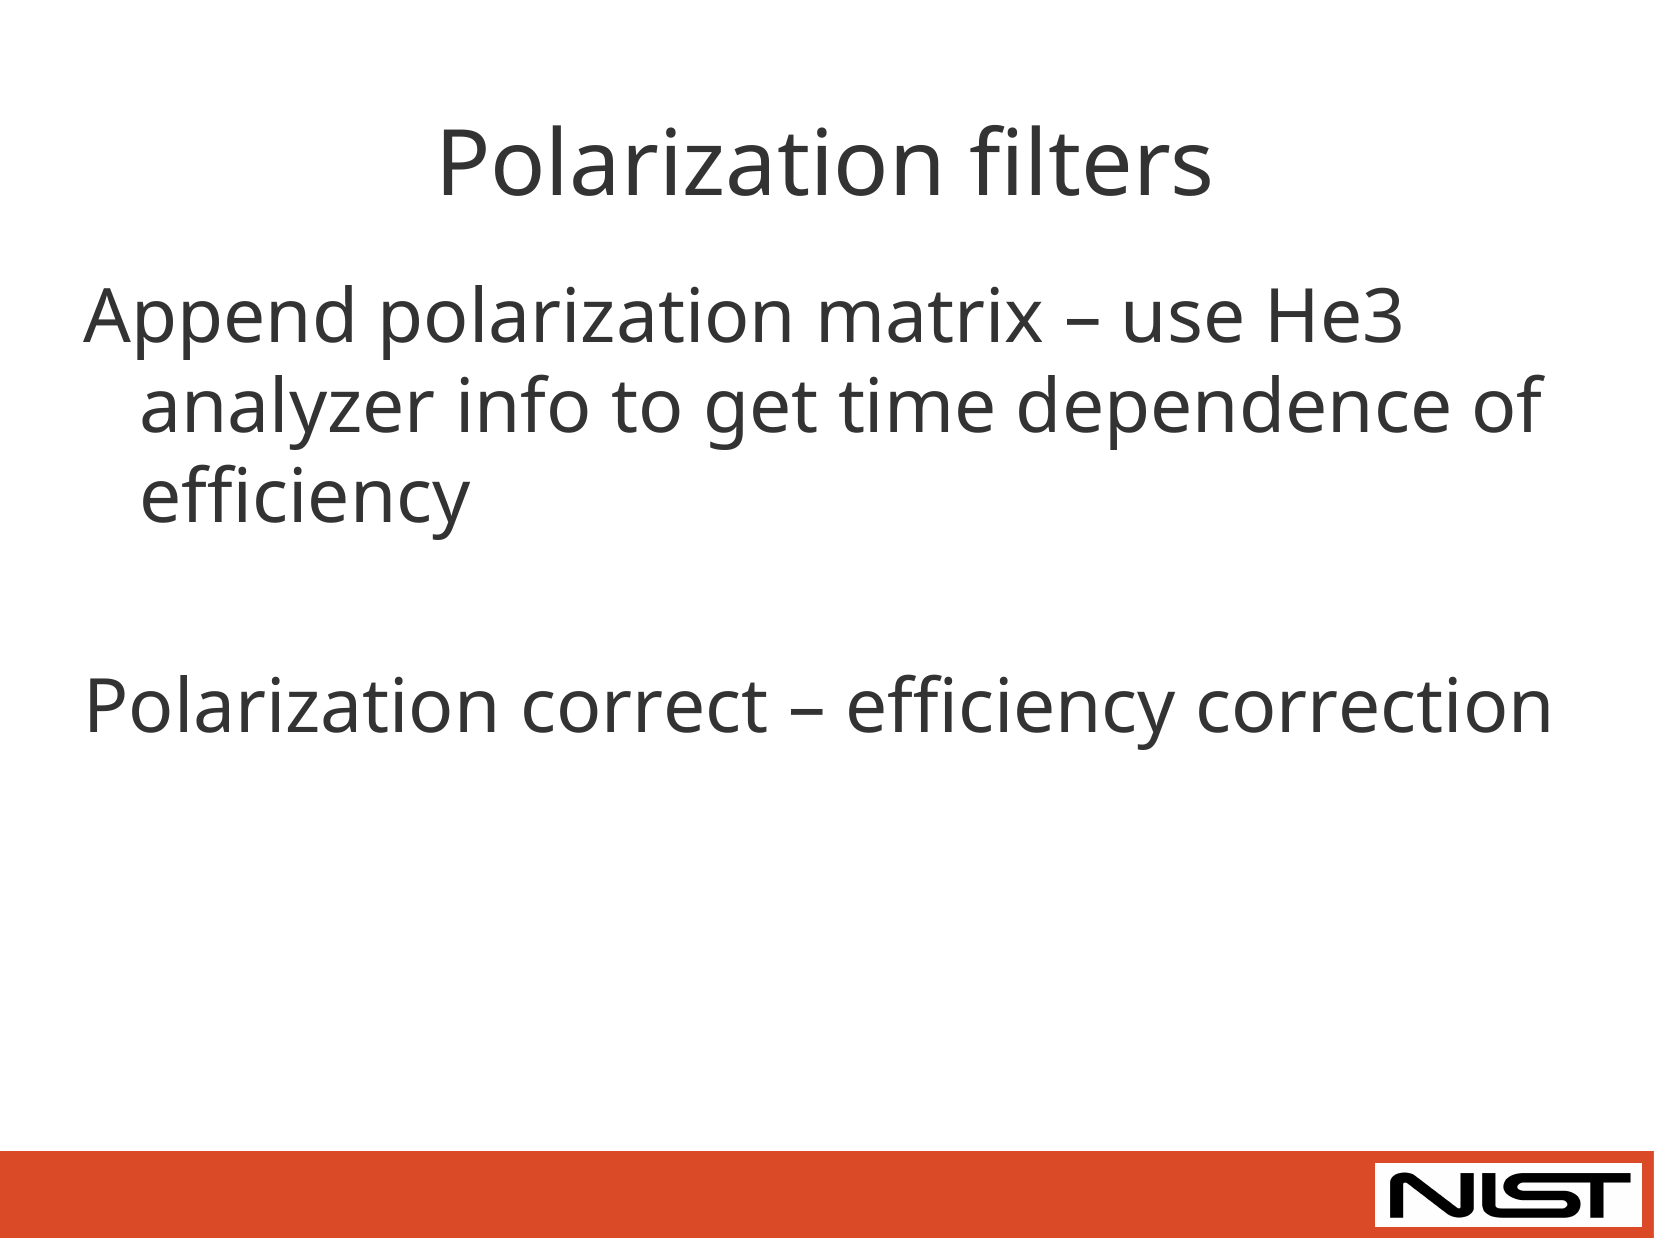

# Polarization filters
Append polarization matrix – use He3 analyzer info to get time dependence of efficiency
Polarization correct – efficiency correction